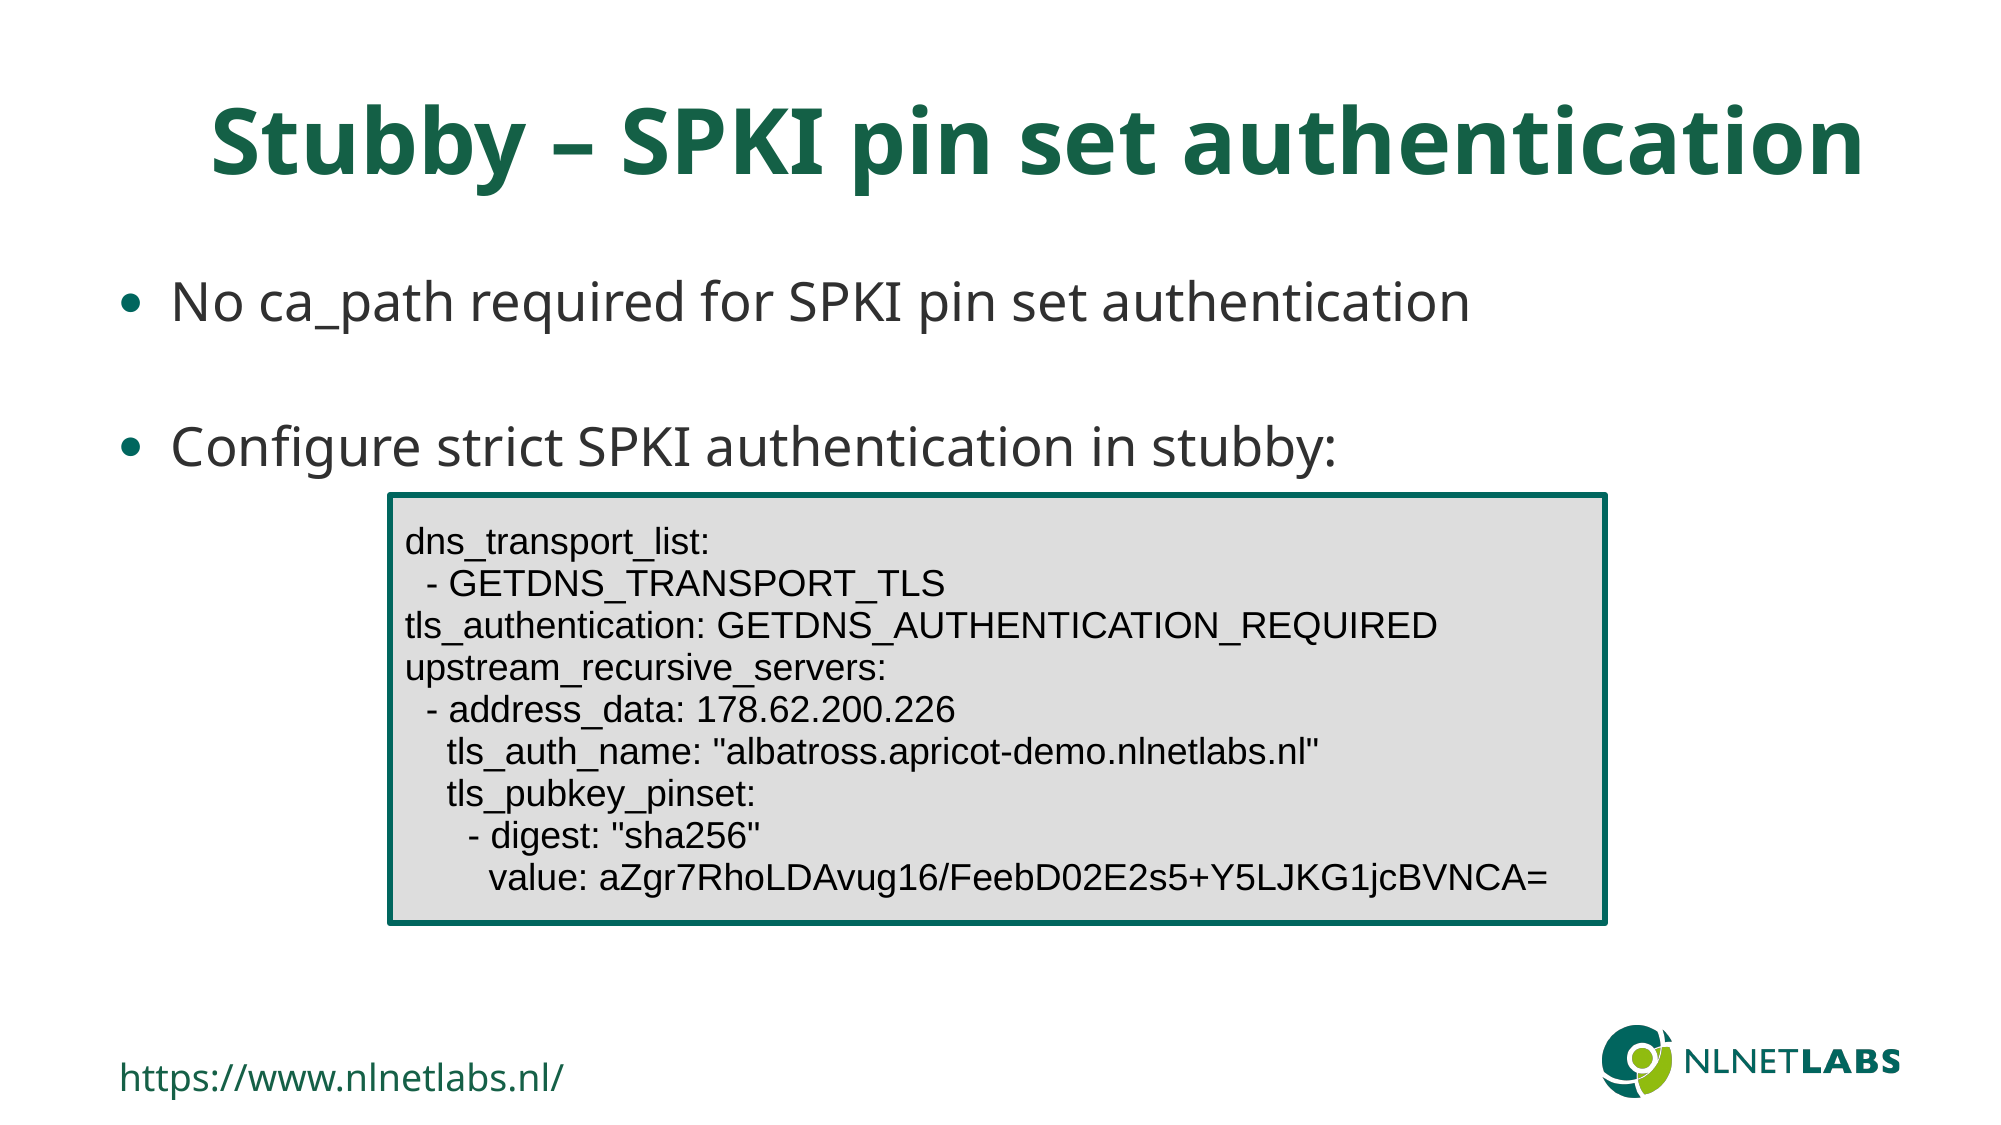

# Stubby – SPKI pin set authentication
No ca_path required for SPKI pin set authentication
Configure strict SPKI authentication in stubby:
dns_transport_list:
 - GETDNS_TRANSPORT_TLS
tls_authentication: GETDNS_AUTHENTICATION_REQUIRED
upstream_recursive_servers:
 - address_data: 178.62.200.226
 tls_auth_name: "albatross.apricot-demo.nlnetlabs.nl"
 tls_pubkey_pinset:
 - digest: "sha256"
 value: aZgr7RhoLDAvug16/FeebD02E2s5+Y5LJKG1jcBVNCA=